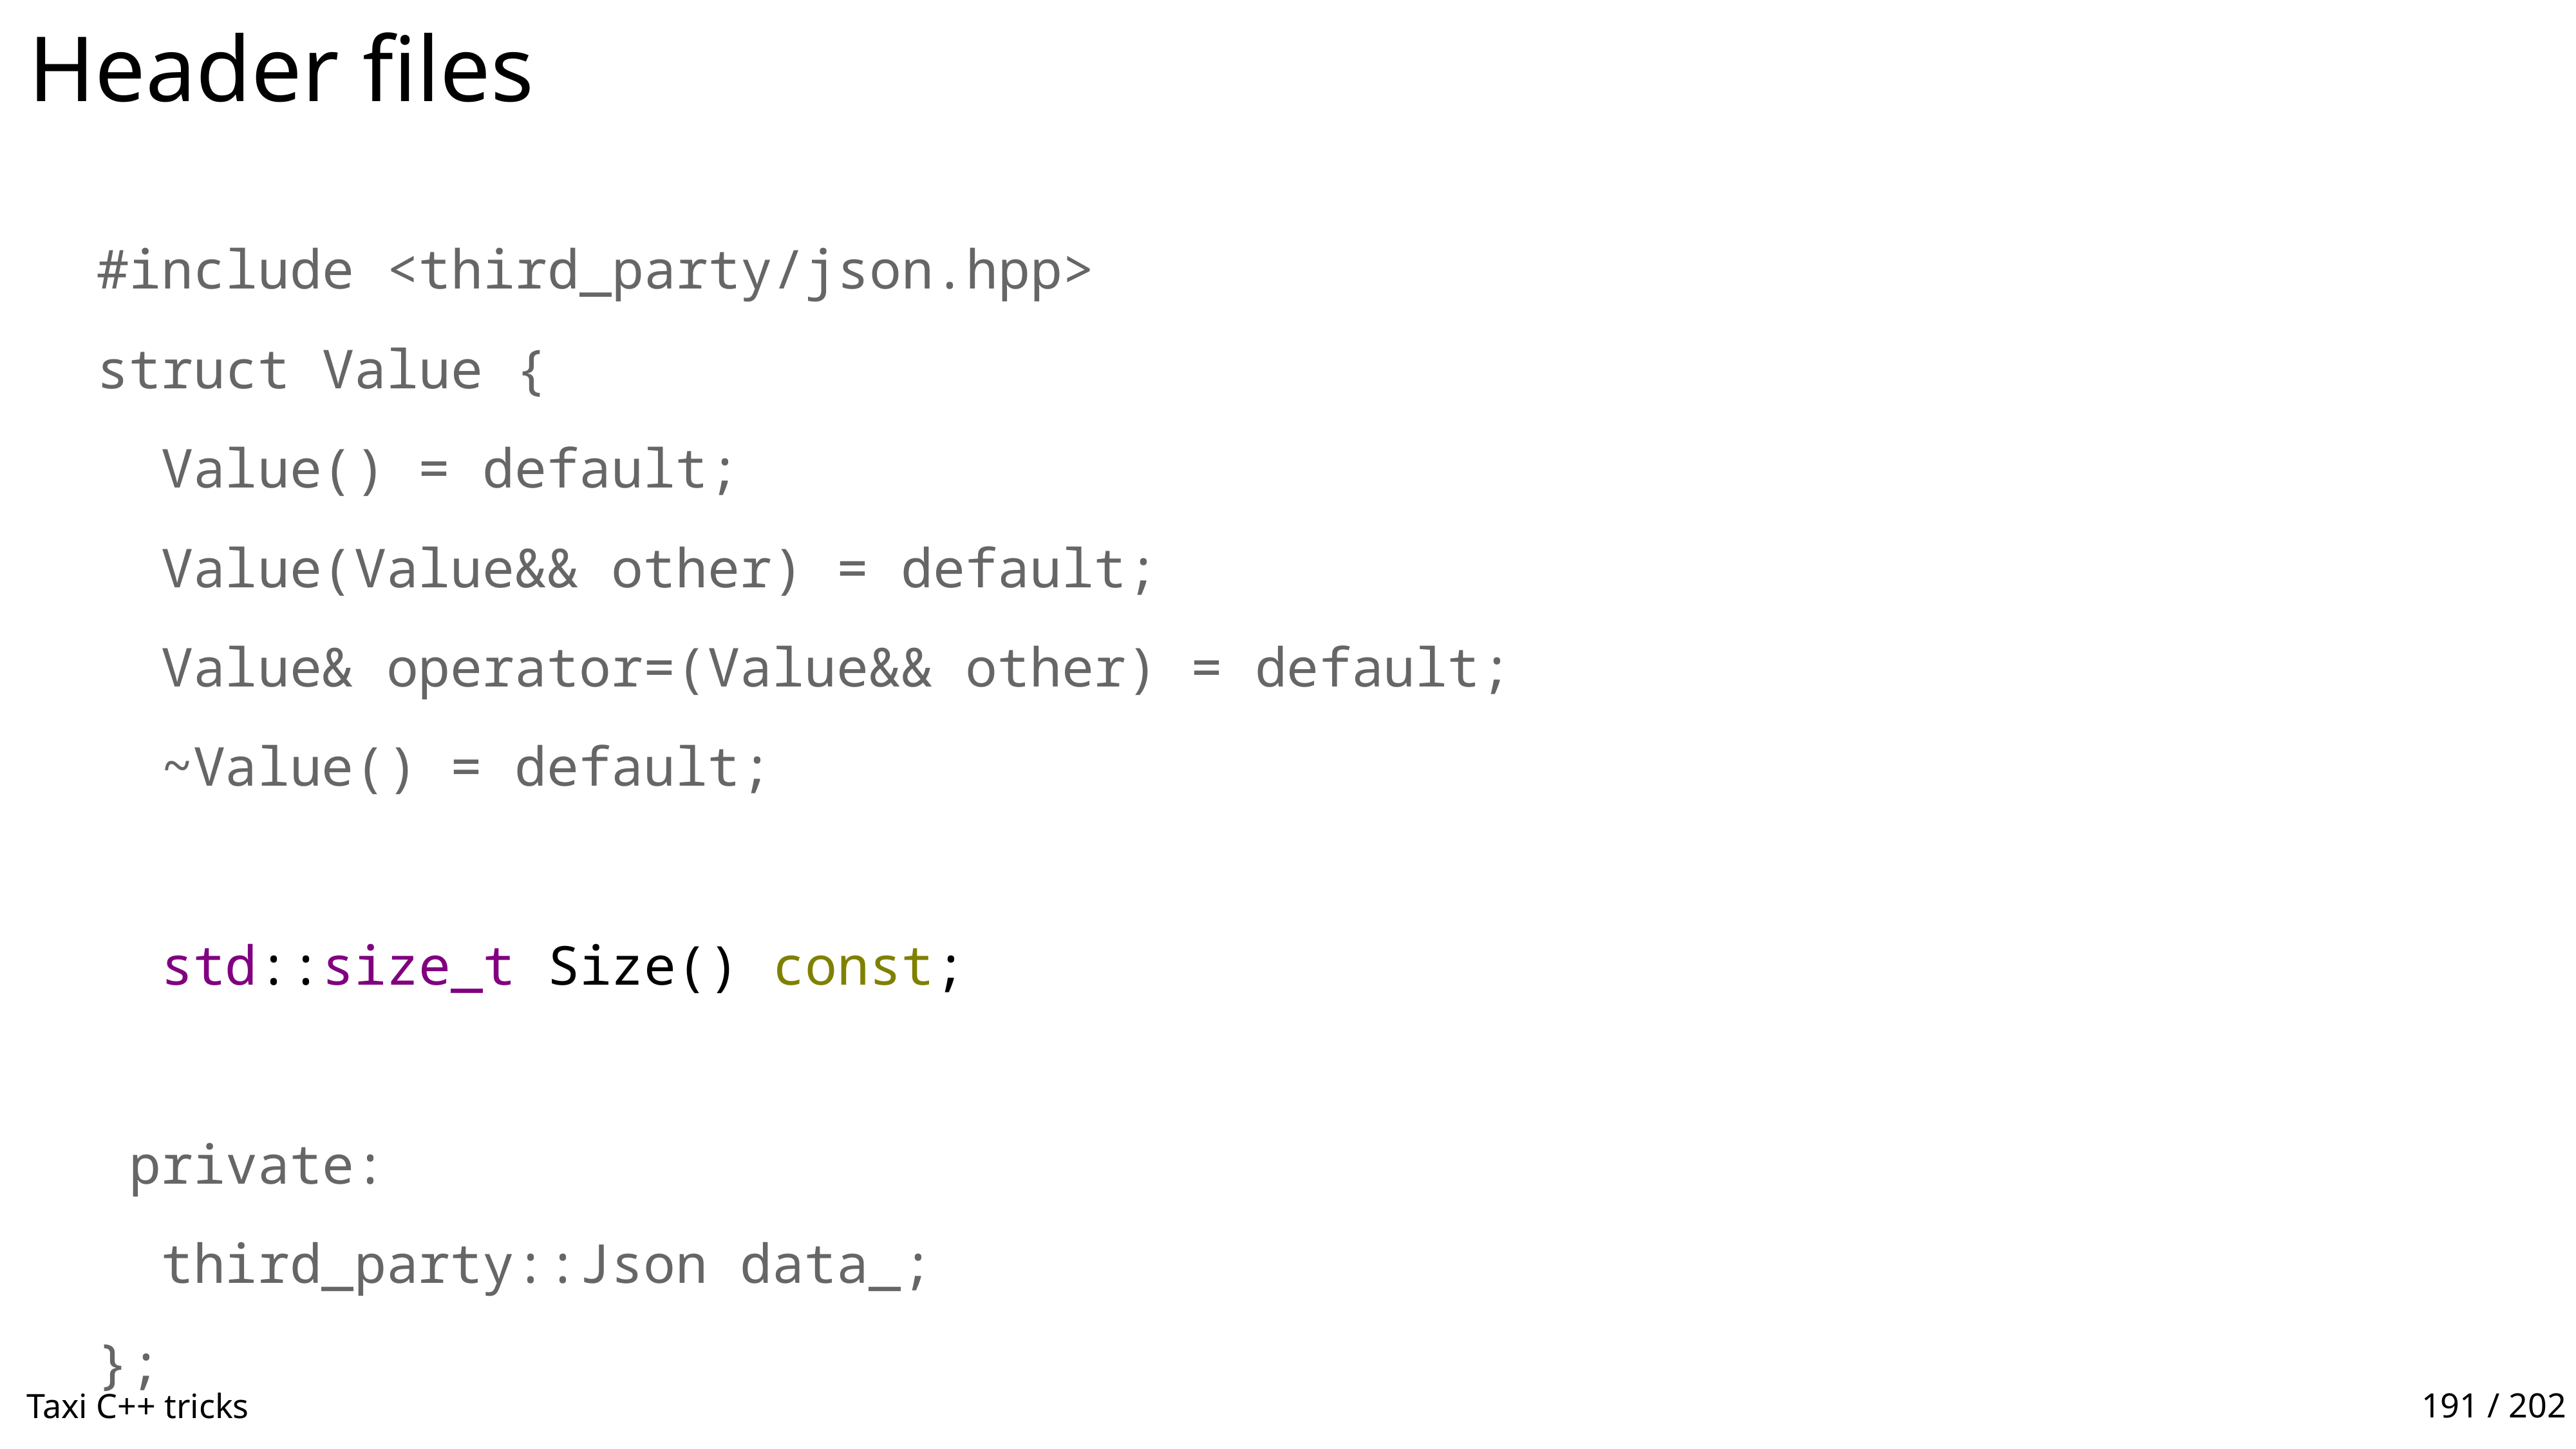

# Header files
#include <third_party/json.hpp>
struct Value {
 Value() = default;
 Value(Value&& other) = default;
 Value& operator=(Value&& other) = default;
 ~Value() = default;
 std::size_t Size() const;
 private:
 third_party::Json data_;
};
Taxi C++ tricks